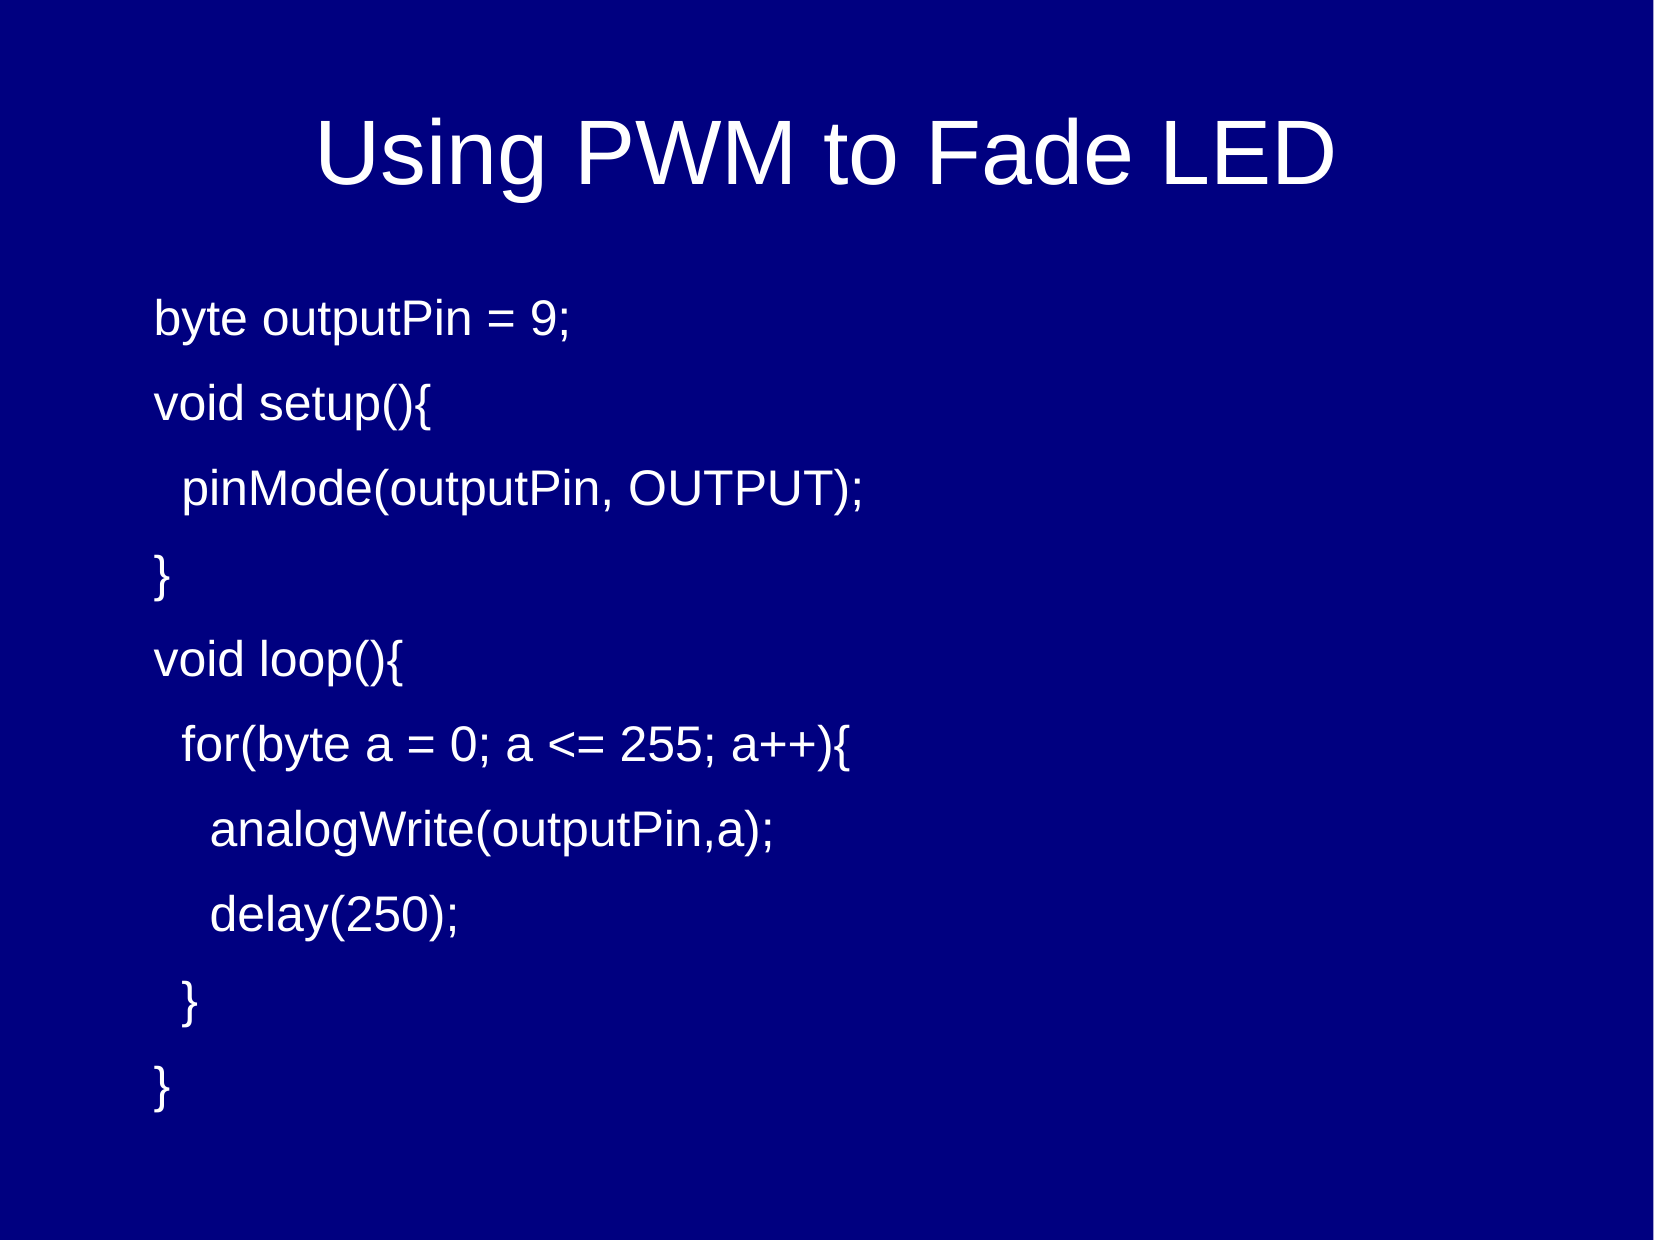

# Using PWM to Fade LED
byte outputPin = 9;
void setup(){
 pinMode(outputPin, OUTPUT);
}
void loop(){
 for(byte a = 0; a <= 255; a++){
 analogWrite(outputPin,a);
 delay(250);
 }
}